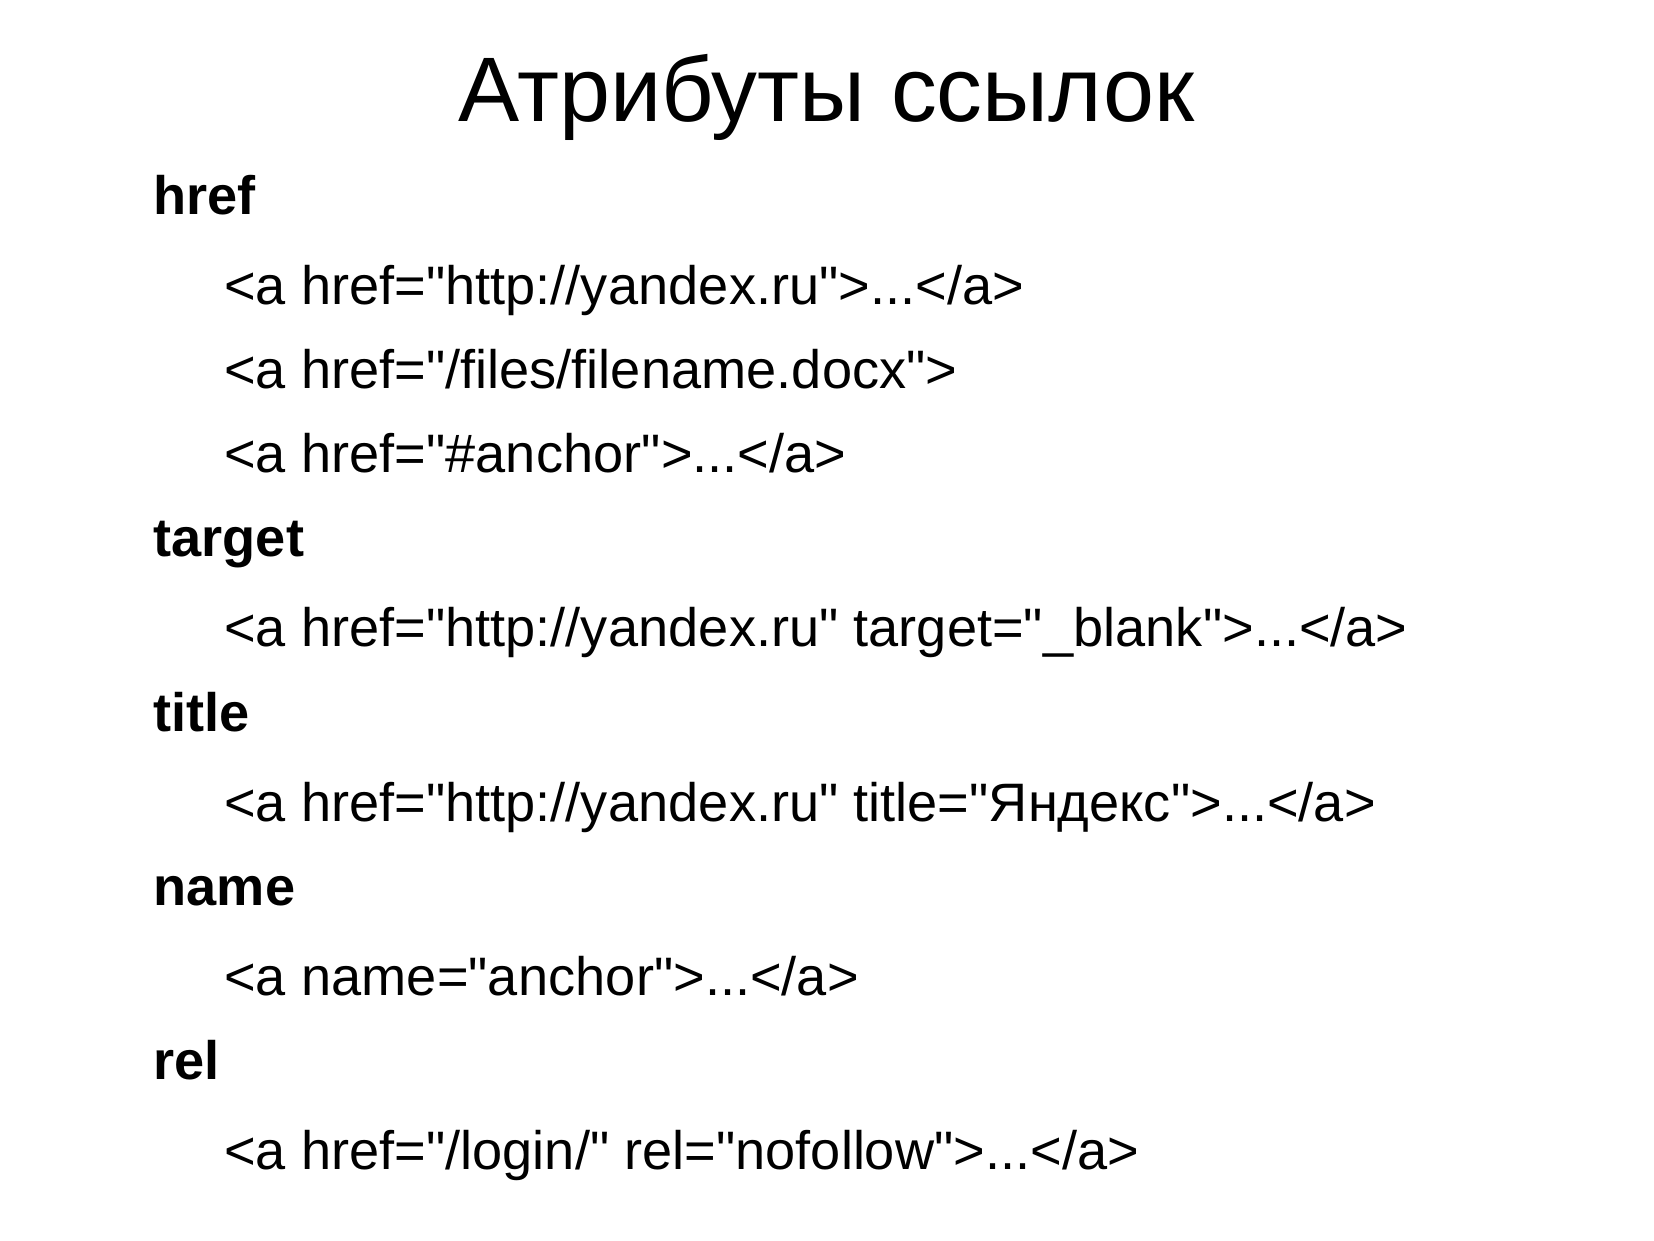

# Атрибуты ссылок
href
<a href="http://yandex.ru">...</a>
<a href="/files/filename.docx">
<a href="#anchor">...</a>
target
<a href="http://yandex.ru" target="_blank">...</a>
title
<a href="http://yandex.ru" title="Яндекс">...</a>
name
<a name="anchor">...</a>
rel
<a href="/login/" rel="nofollow">...</a>